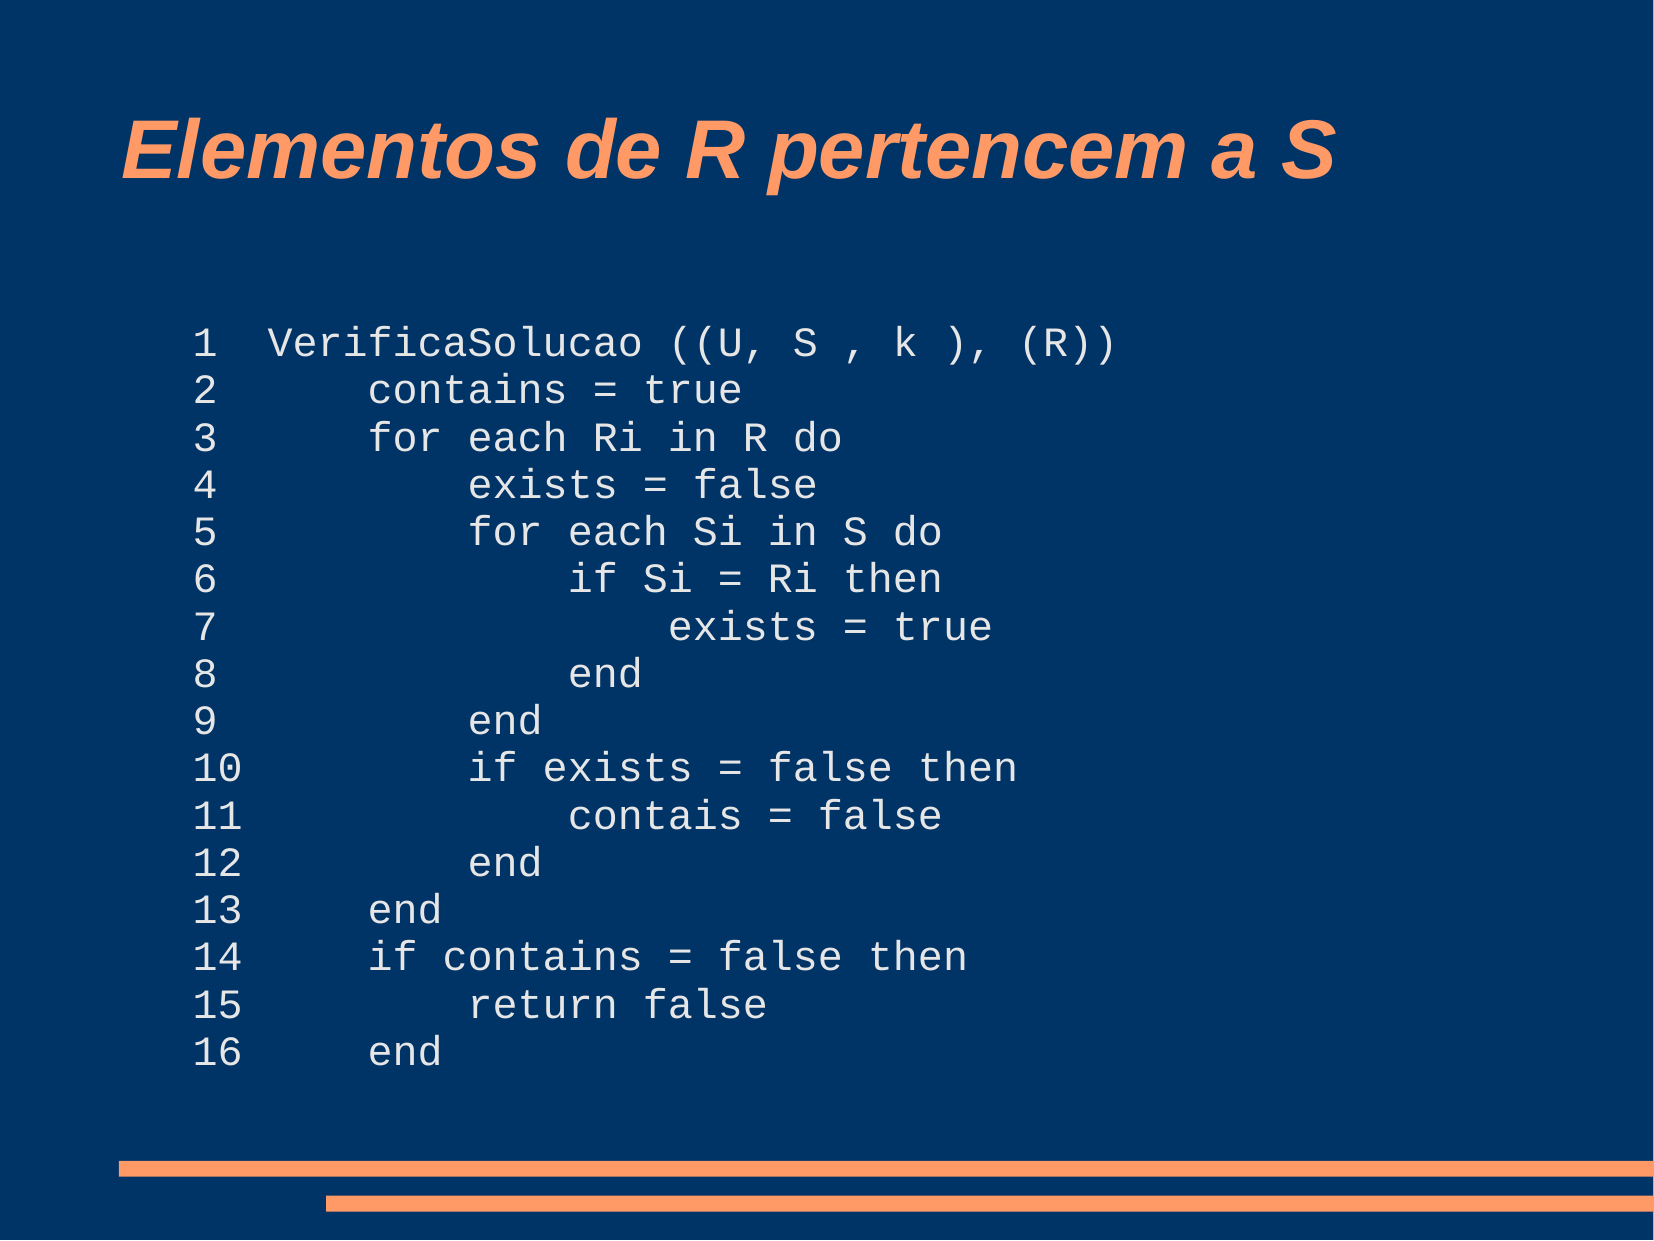

# Elementos de R pertencem a S
1 VerificaSolucao ((U, S , k ), (R))
2 contains = true
3 for each Ri in R do
4 exists = false
5 for each Si in S do
6 if Si = Ri then
7 exists = true
8 end
9 end
10 if exists = false then
11 contais = false
12 end
13 end
14 if contains = false then
15 return false
16 end